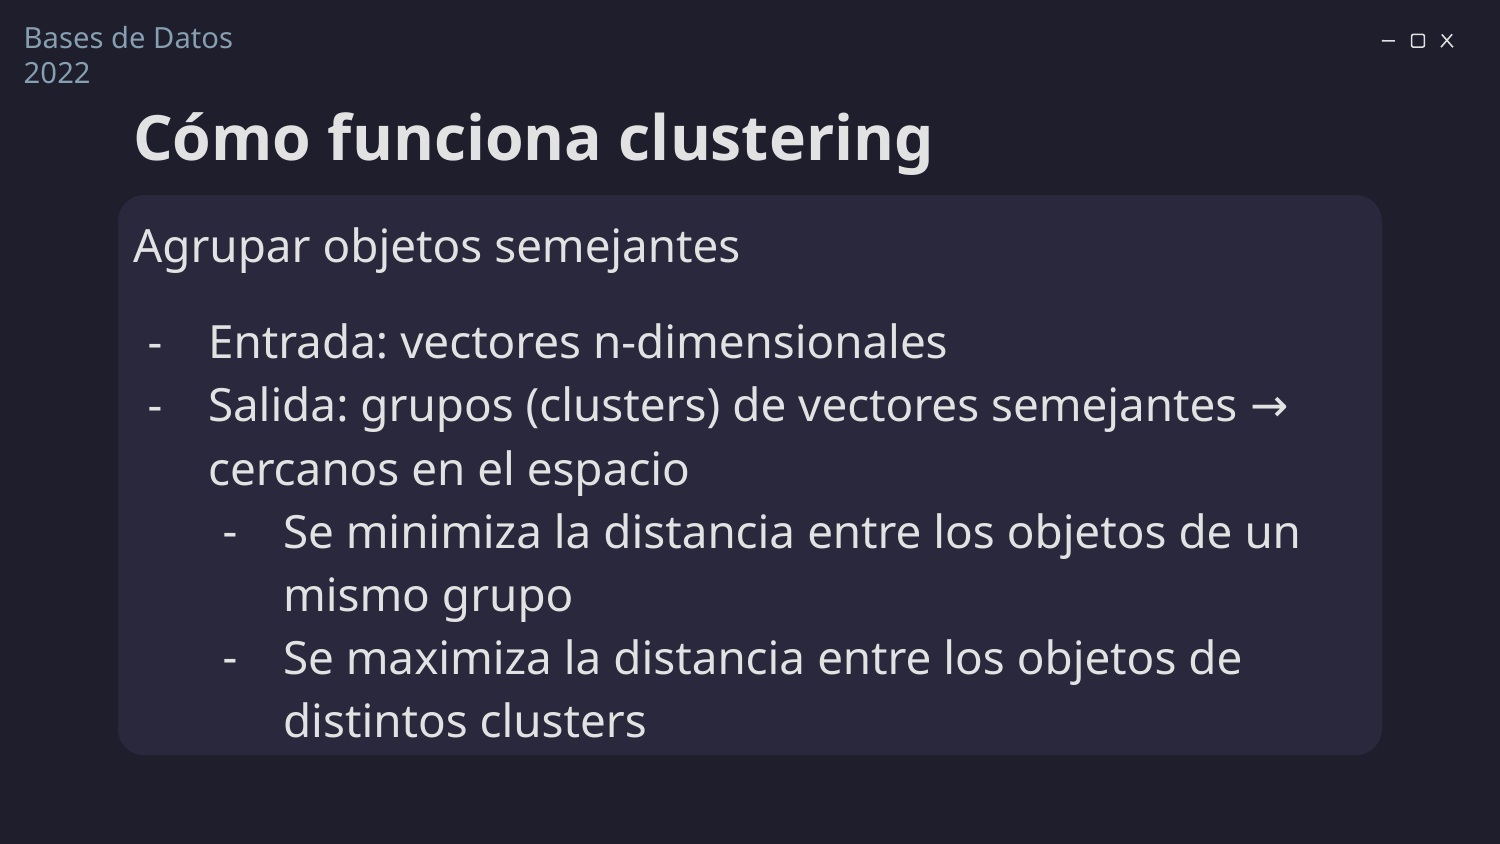

# Cómo funciona clustering
Agrupar objetos semejantes
Entrada: vectores n-dimensionales
Salida: grupos (clusters) de vectores semejantes → cercanos en el espacio
Se minimiza la distancia entre los objetos de un mismo grupo
Se maximiza la distancia entre los objetos de distintos clusters